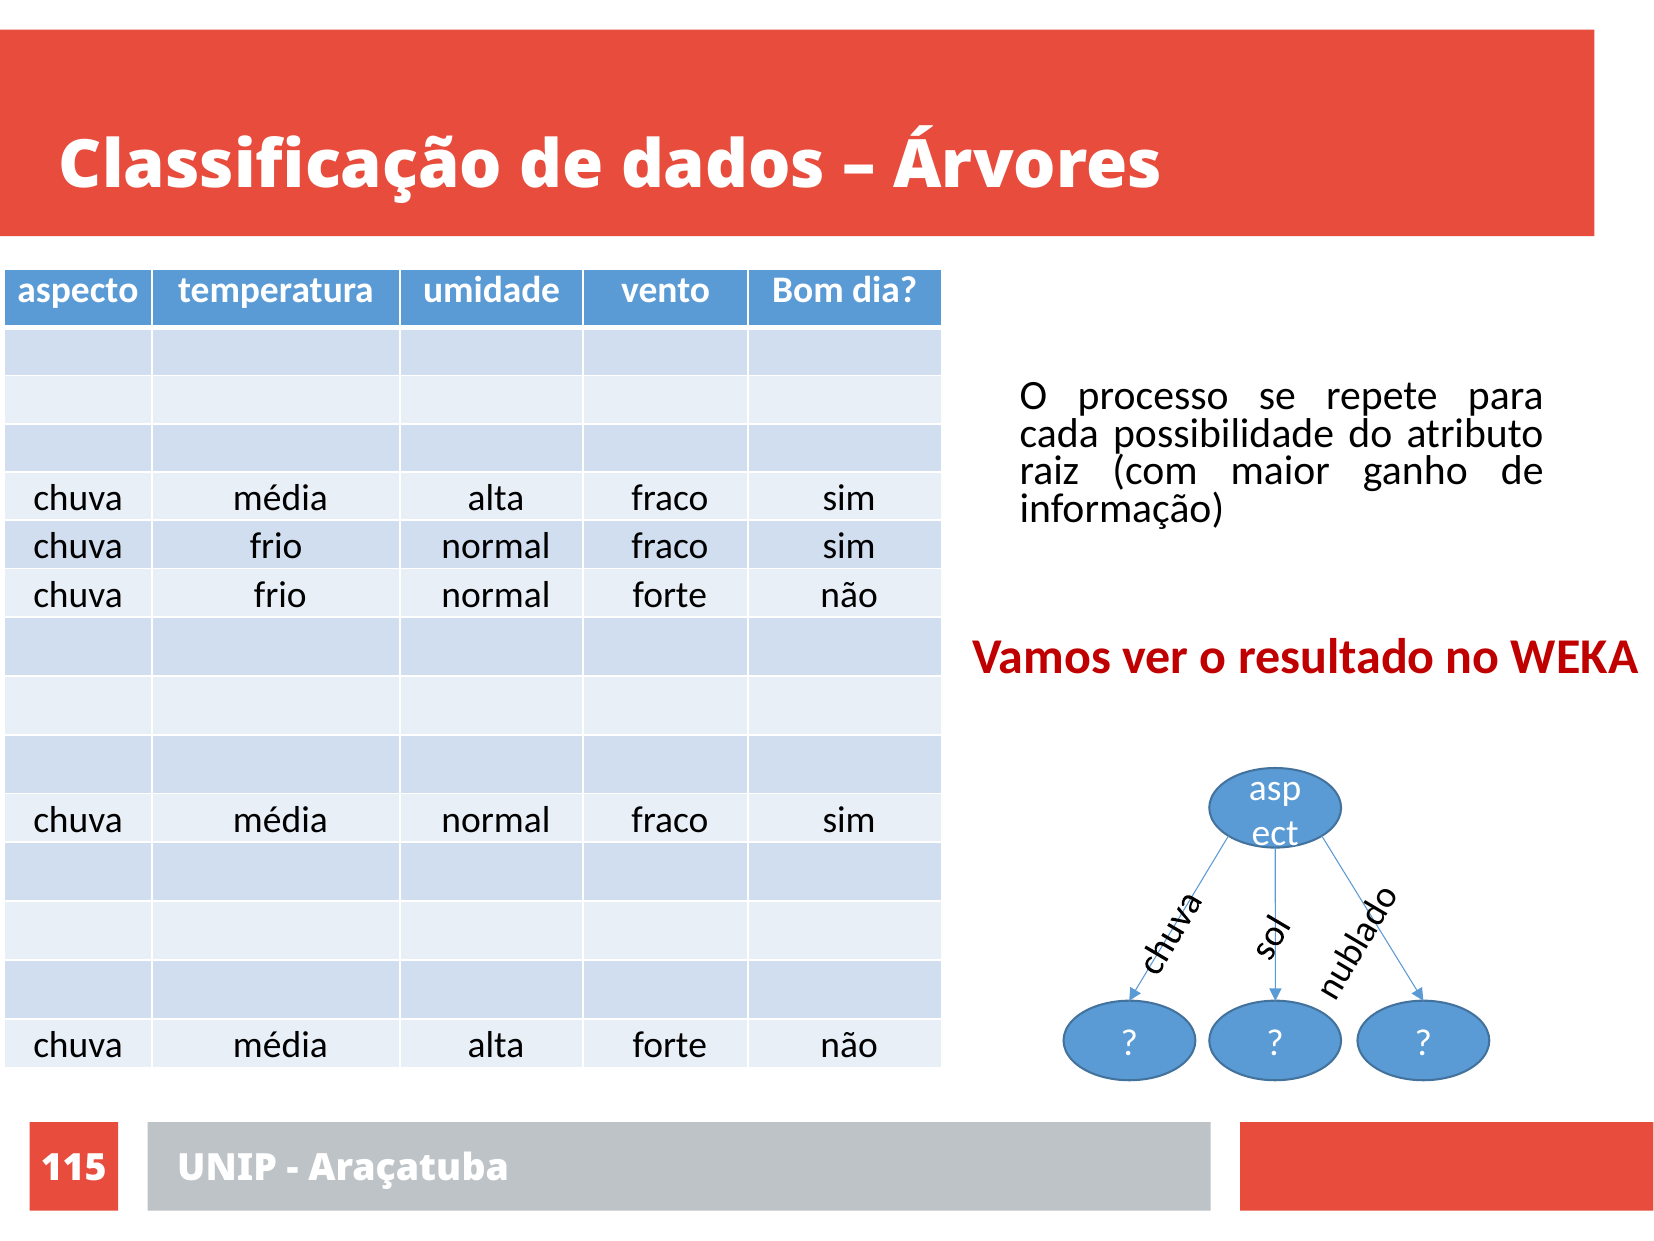

# Classificação de dados – Árvores
| aspecto | temperatura | umidade | vento | Bom dia? |
| --- | --- | --- | --- | --- |
| | | | | |
| | | | | |
| | | | | |
| chuva | média | alta | fraco | sim |
| chuva | frio | normal | fraco | sim |
| chuva | frio | normal | forte | não |
| | | | | |
| | | | | |
| | | | | |
| chuva | média | normal | fraco | sim |
| | | | | |
| | | | | |
| | | | | |
| chuva | média | alta | forte | não |
O processo se repete para cada possibilidade do atributo raiz (com maior ganho de informação)
Vamos ver o resultado no WEKA
aspect
chuva
sol
nublado
?
?
?
115
UNIP - Araçatuba